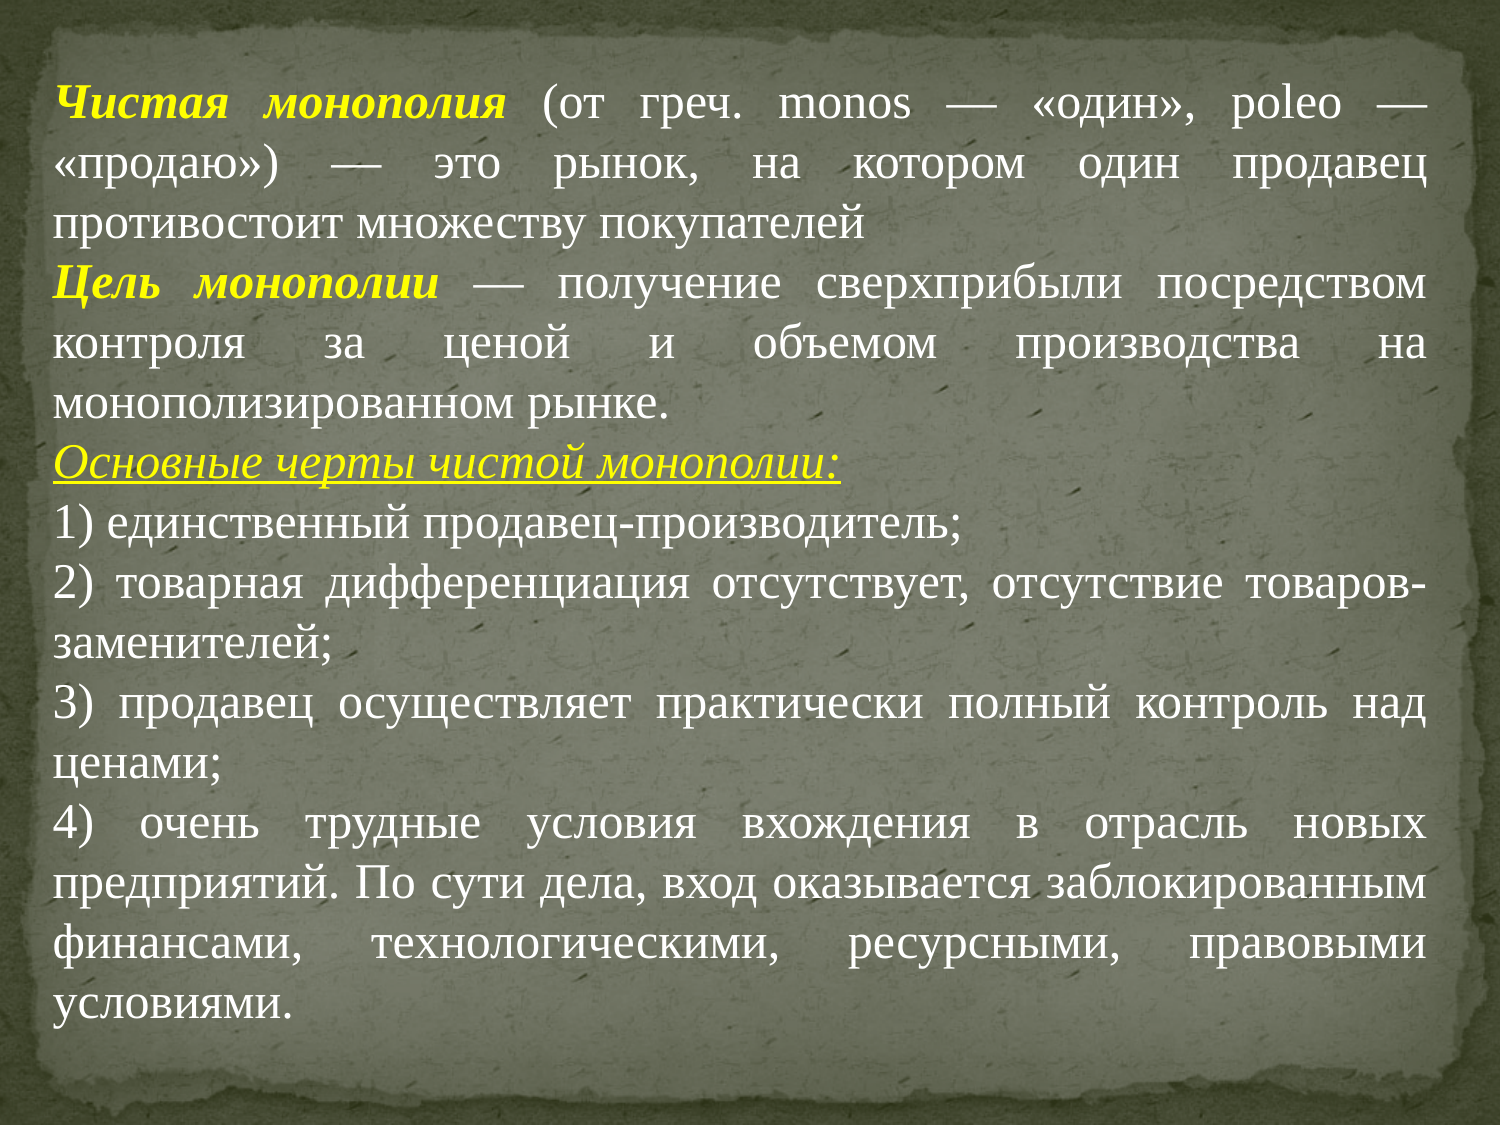

Чистая монополия (от греч. monos — «один», poleo — «продаю») — это рынок, на котором один продавец противостоит множеству покупателей
Цель монополии — получение сверхприбыли посредством контроля за ценой и объемом производства на монополизированном рынке.
Основные черты чистой монополии:
1) единственный продавец-производитель;
2) товарная дифференциация отсутствует, отсутствие товаров-заменителей;
3) продавец осуществляет практически полный контроль над ценами;
4) очень трудные условия вхождения в отрасль новых предприятий. По сути дела, вход оказывается заблокированным финансами, технологическими, ресурсными, правовыми условиями.